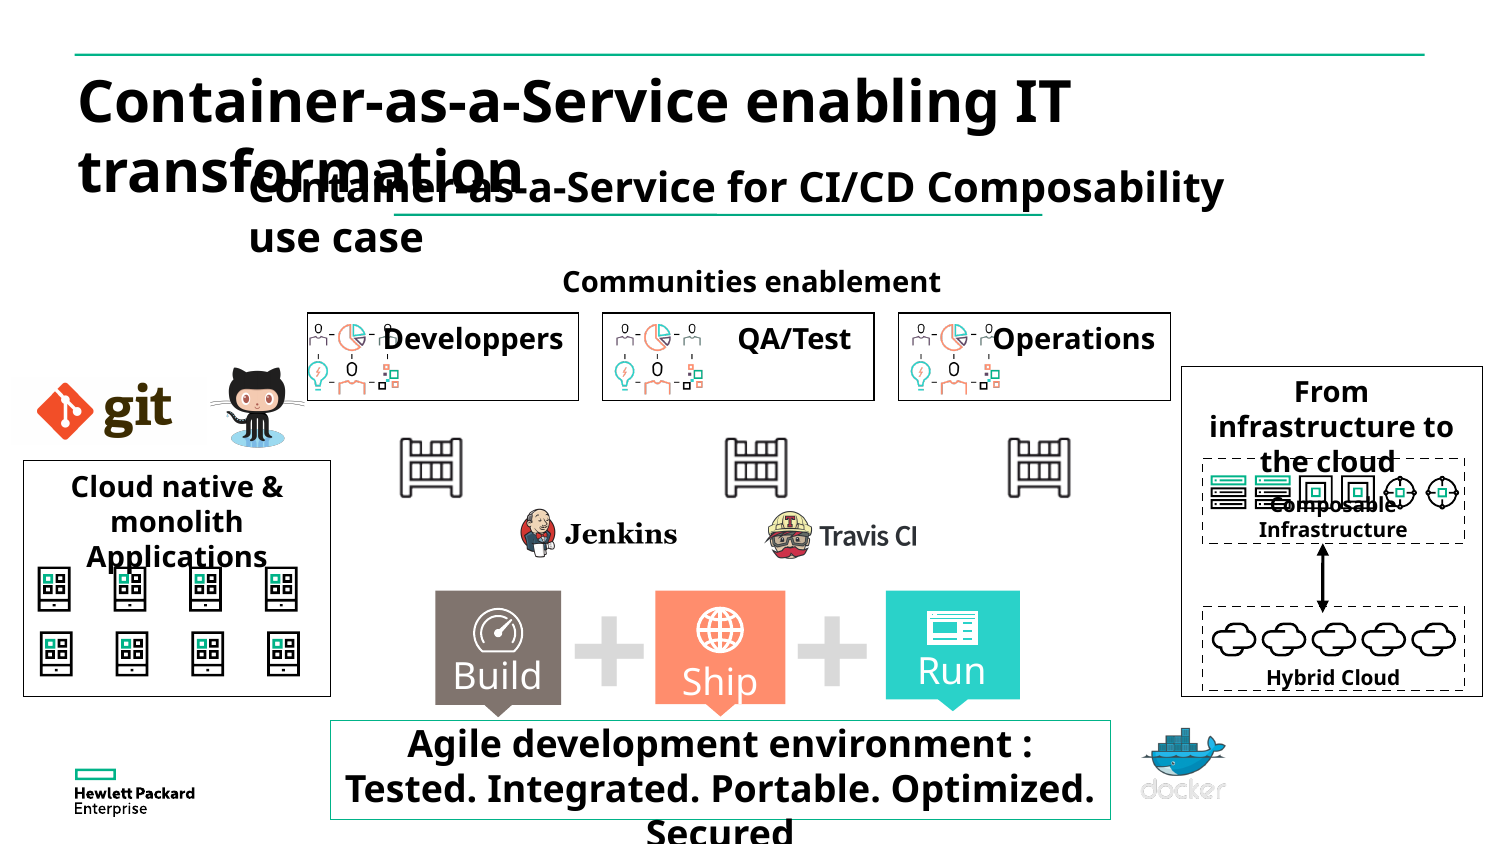

Container-as-a-Service enabling IT transformation
Container-as-a-Service for CI/CD Composability use case
Communities enablement
Developpers
QA/Test
Operations
From infrastructure to the cloud
Composable Infrastructure
Hybrid Cloud
Cloud native & monolith Applications
+
+
Build
Run
Ship
Agile development environment :
Tested. Integrated. Portable. Optimized. Secured